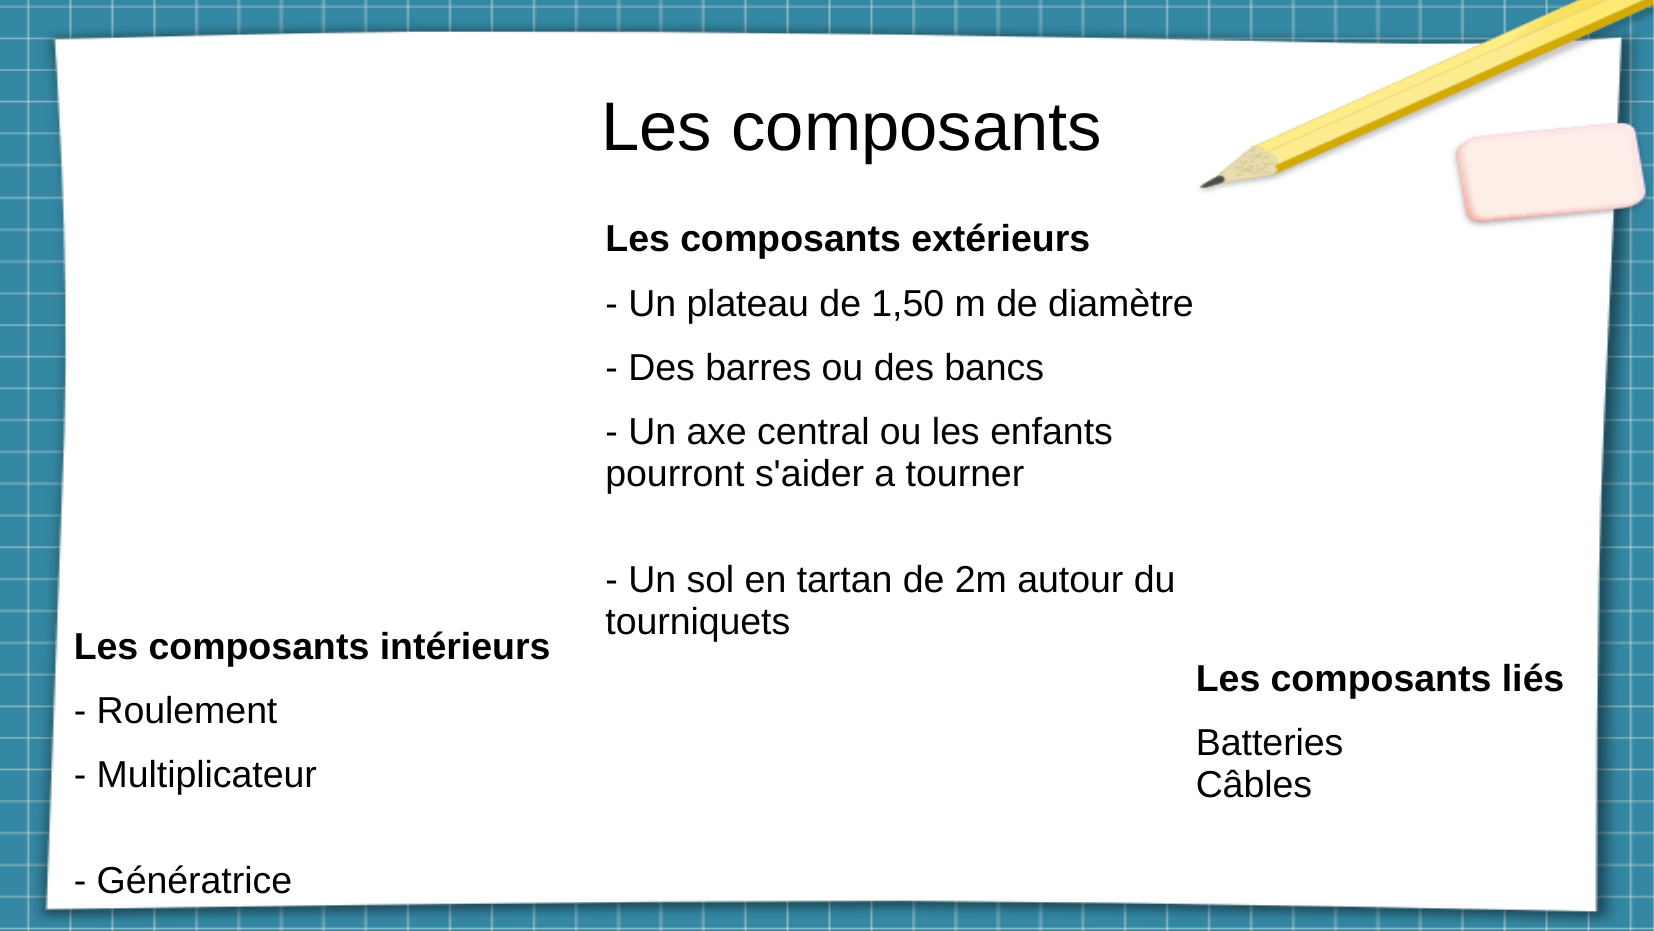

Les composants
Les composants extérieurs
- Un plateau de 1,50 m de diamètre
- Des barres ou des bancs
- Un axe central ou les enfants pourront s'aider a tourner
- Un sol en tartan de 2m autour du tourniquets
Les composants intérieurs
- Roulement
- Multiplicateur
- Génératrice
Les composants liés
Batteries
Câbles